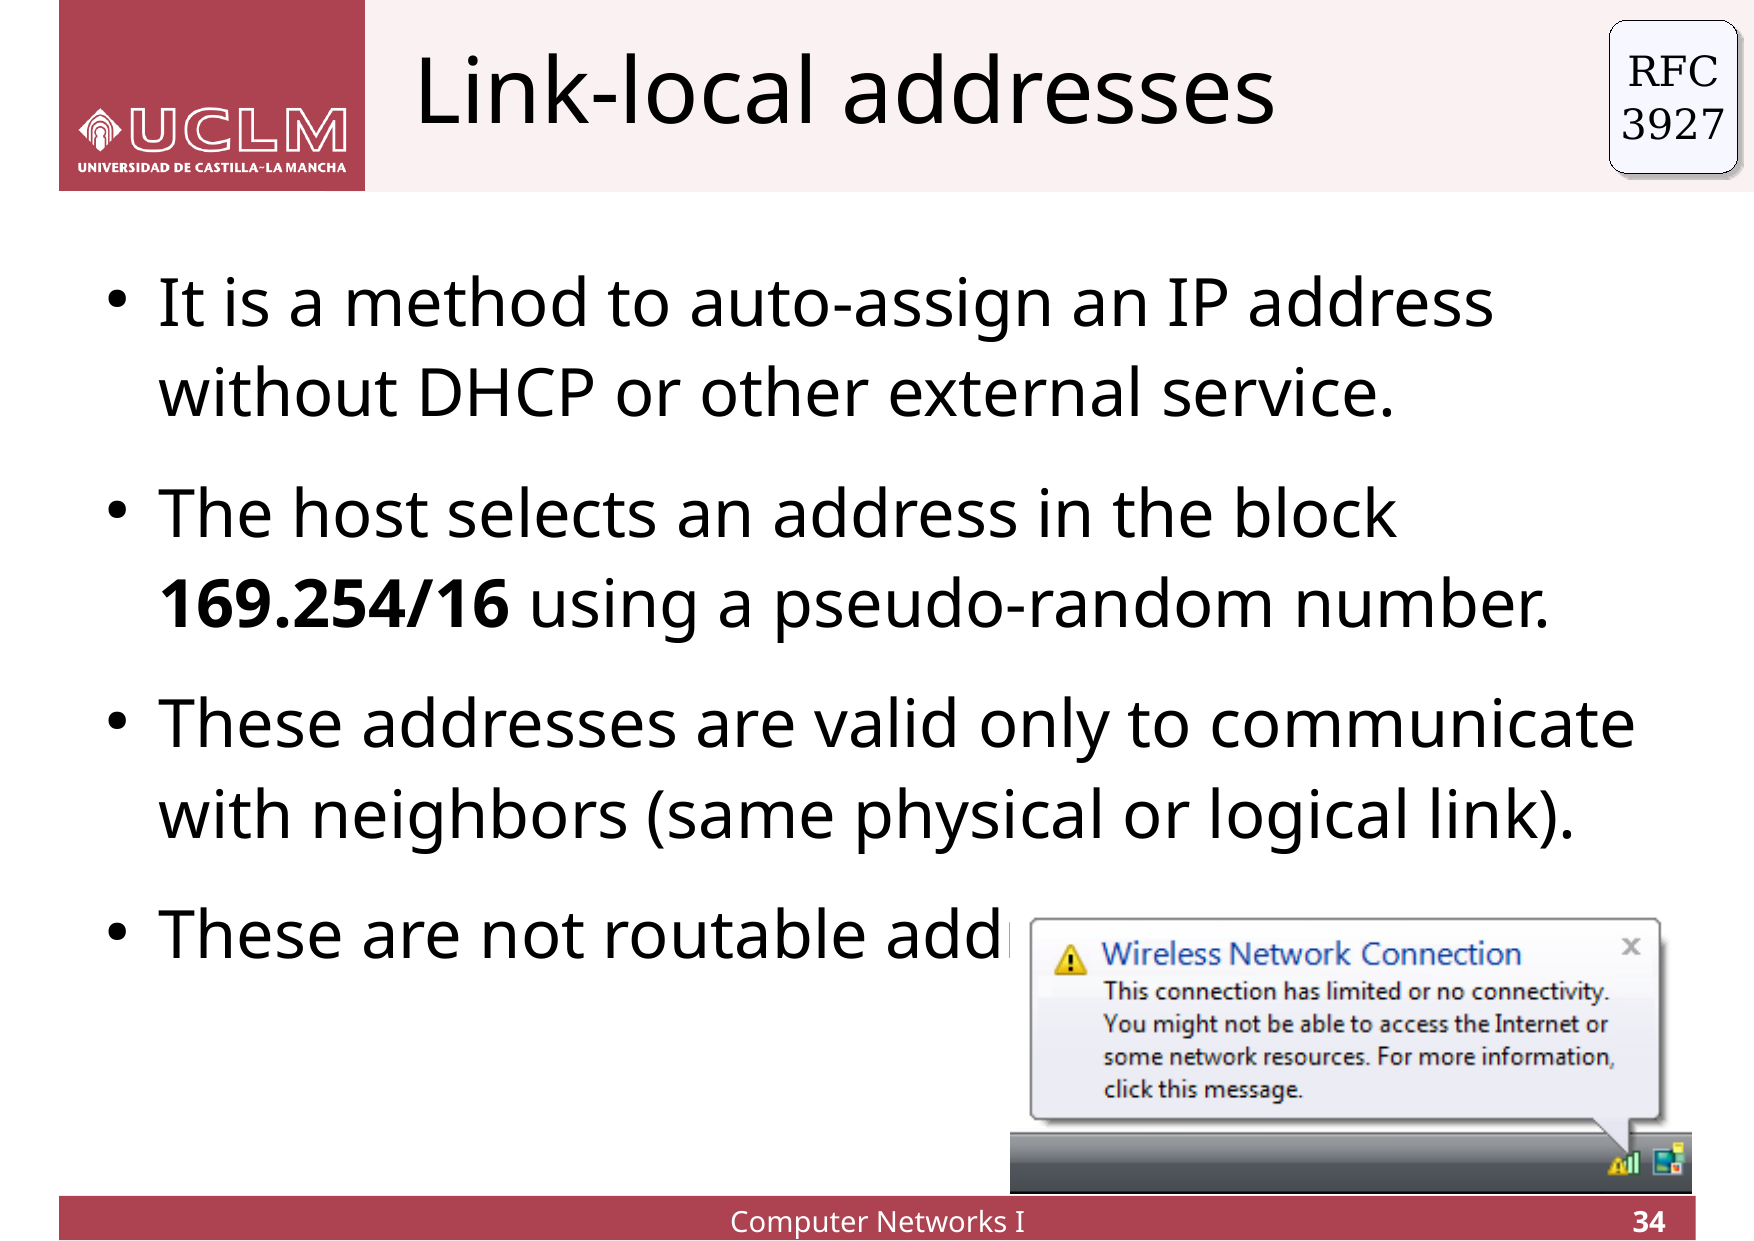

Link-local addresses
RFC
3927
# It is a method to auto-assign an IP address without DHCP or other external service.
The host selects an address in the block 169.254/16 using a pseudo-random number.
These addresses are valid only to communicate with neighbors (same physical or logical link).
These are not routable address.
Computer Networks I
34